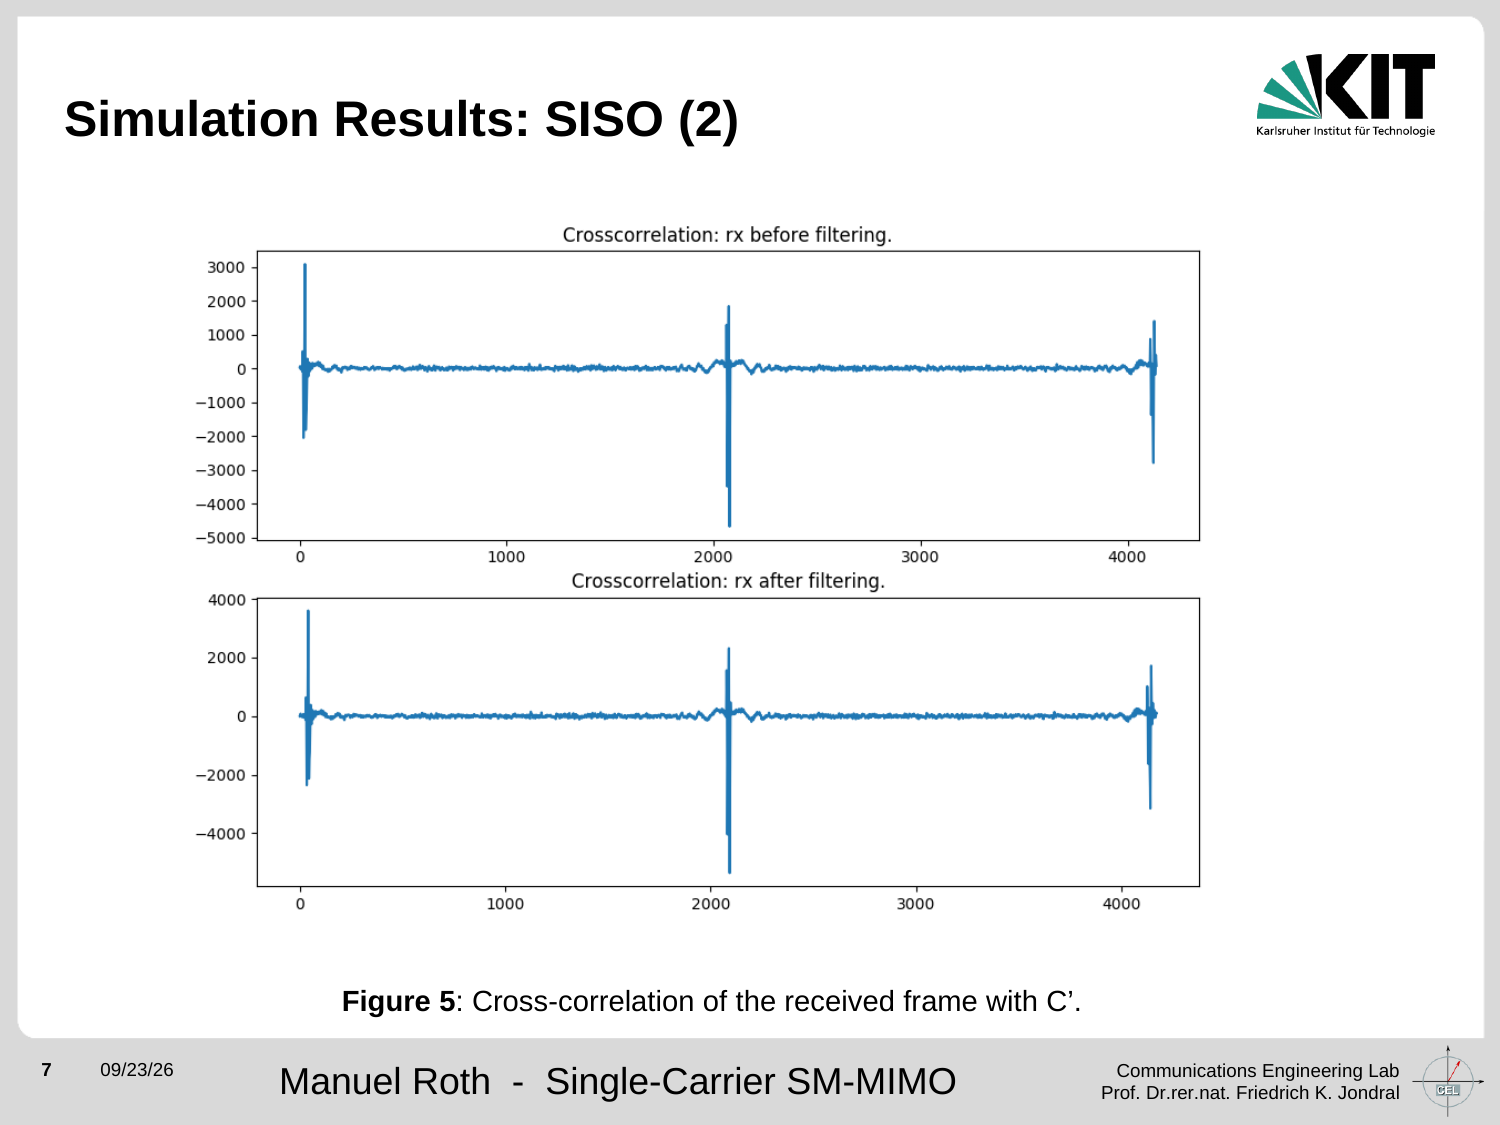

# Simulation Results: SISO (2)
Figure 5: Cross-correlation of the received frame with C’.
Manuel Roth - Single-Carrier SM-MIMO